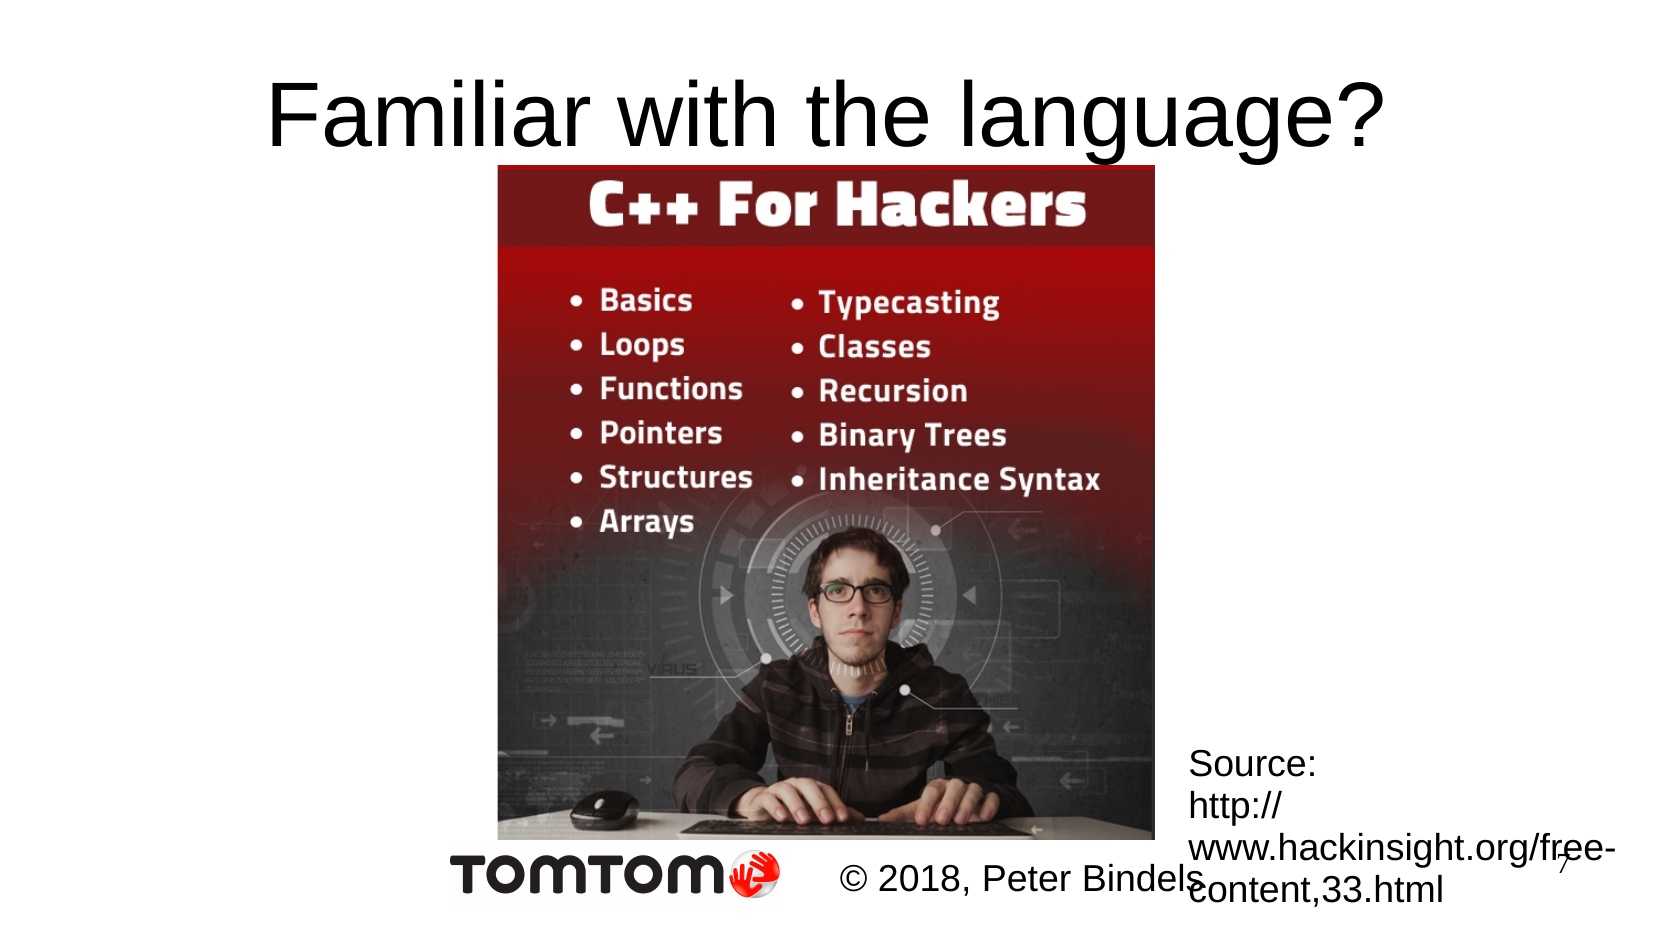

# Familiar with the language?
Source:
http://www.hackinsight.org/free-content,33.html
7